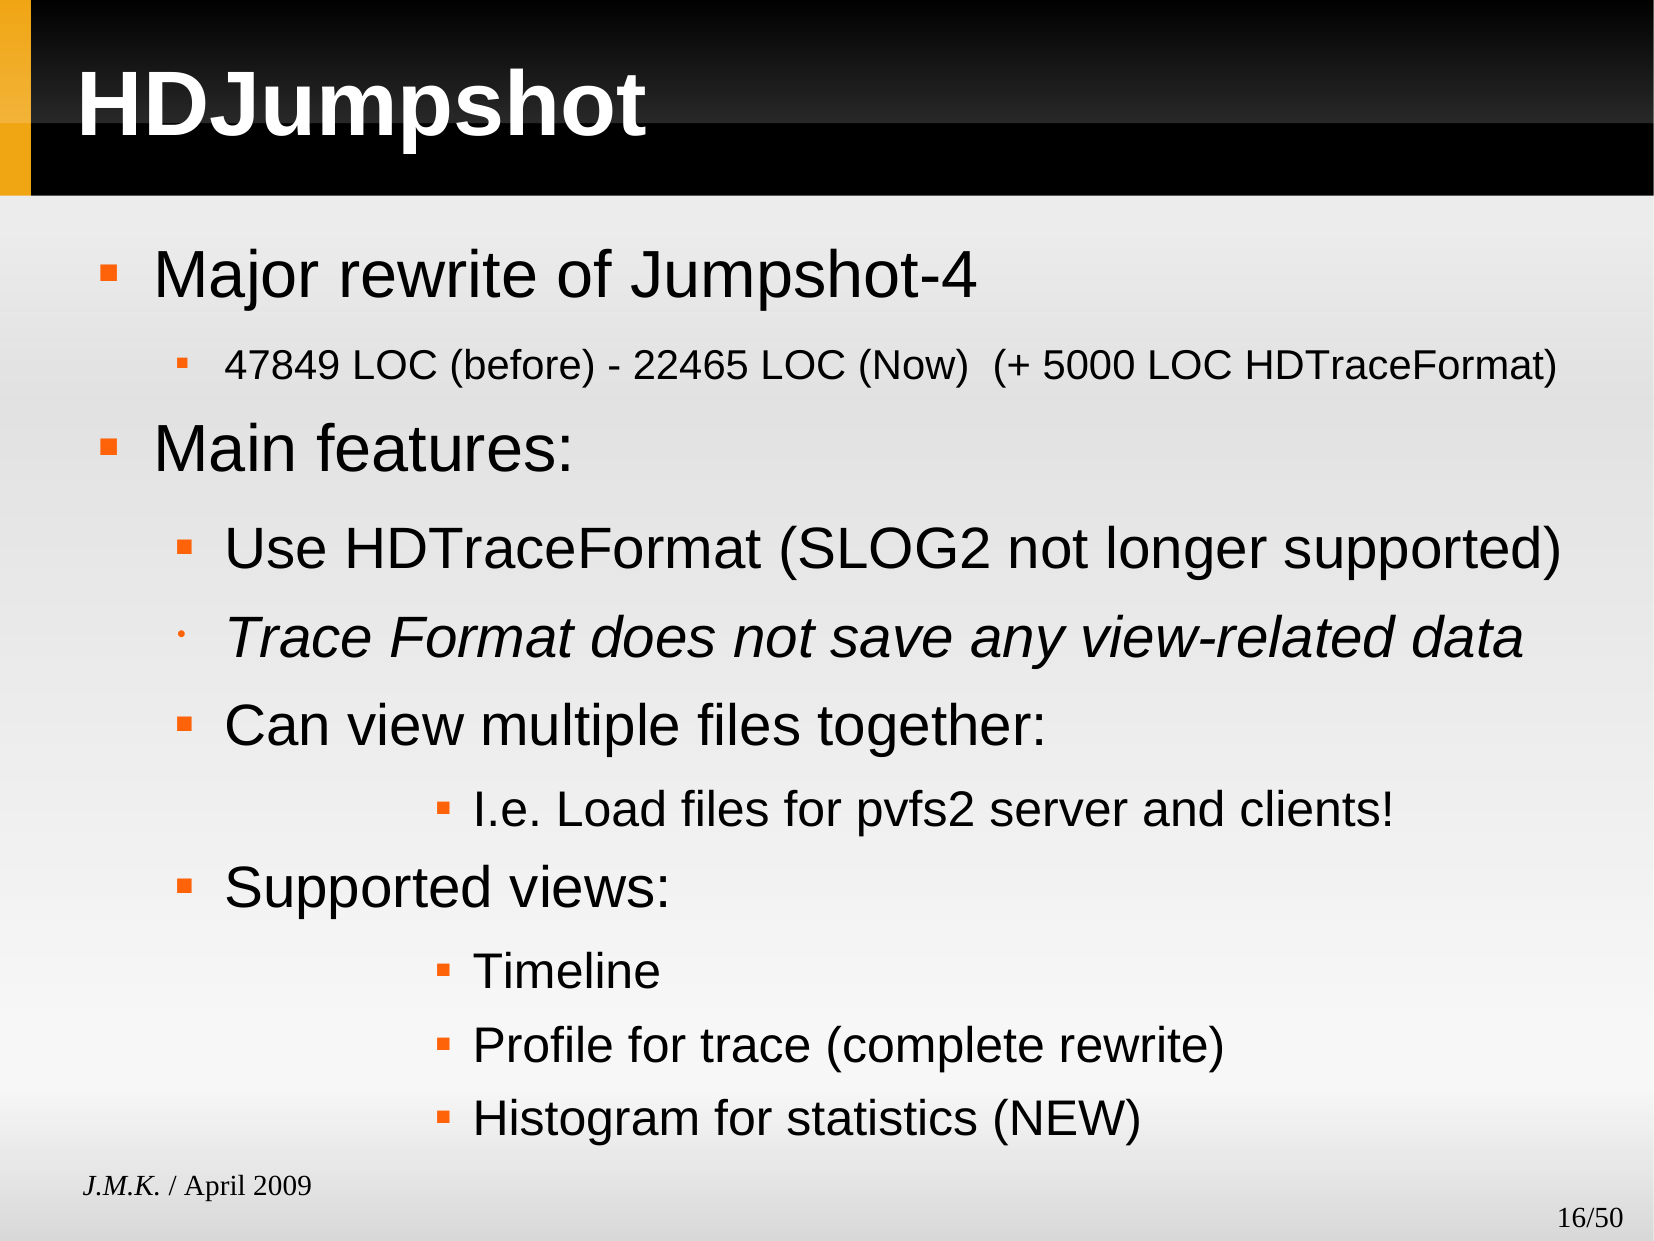

# HDJumpshot
Major rewrite of Jumpshot-4
47849 LOC (before) - 22465 LOC (Now) (+ 5000 LOC HDTraceFormat)
Main features:
Use HDTraceFormat (SLOG2 not longer supported)
Trace Format does not save any view-related data
Can view multiple files together:
I.e. Load files for pvfs2 server and clients!
Supported views:
Timeline
Profile for trace (complete rewrite)
Histogram for statistics (NEW)